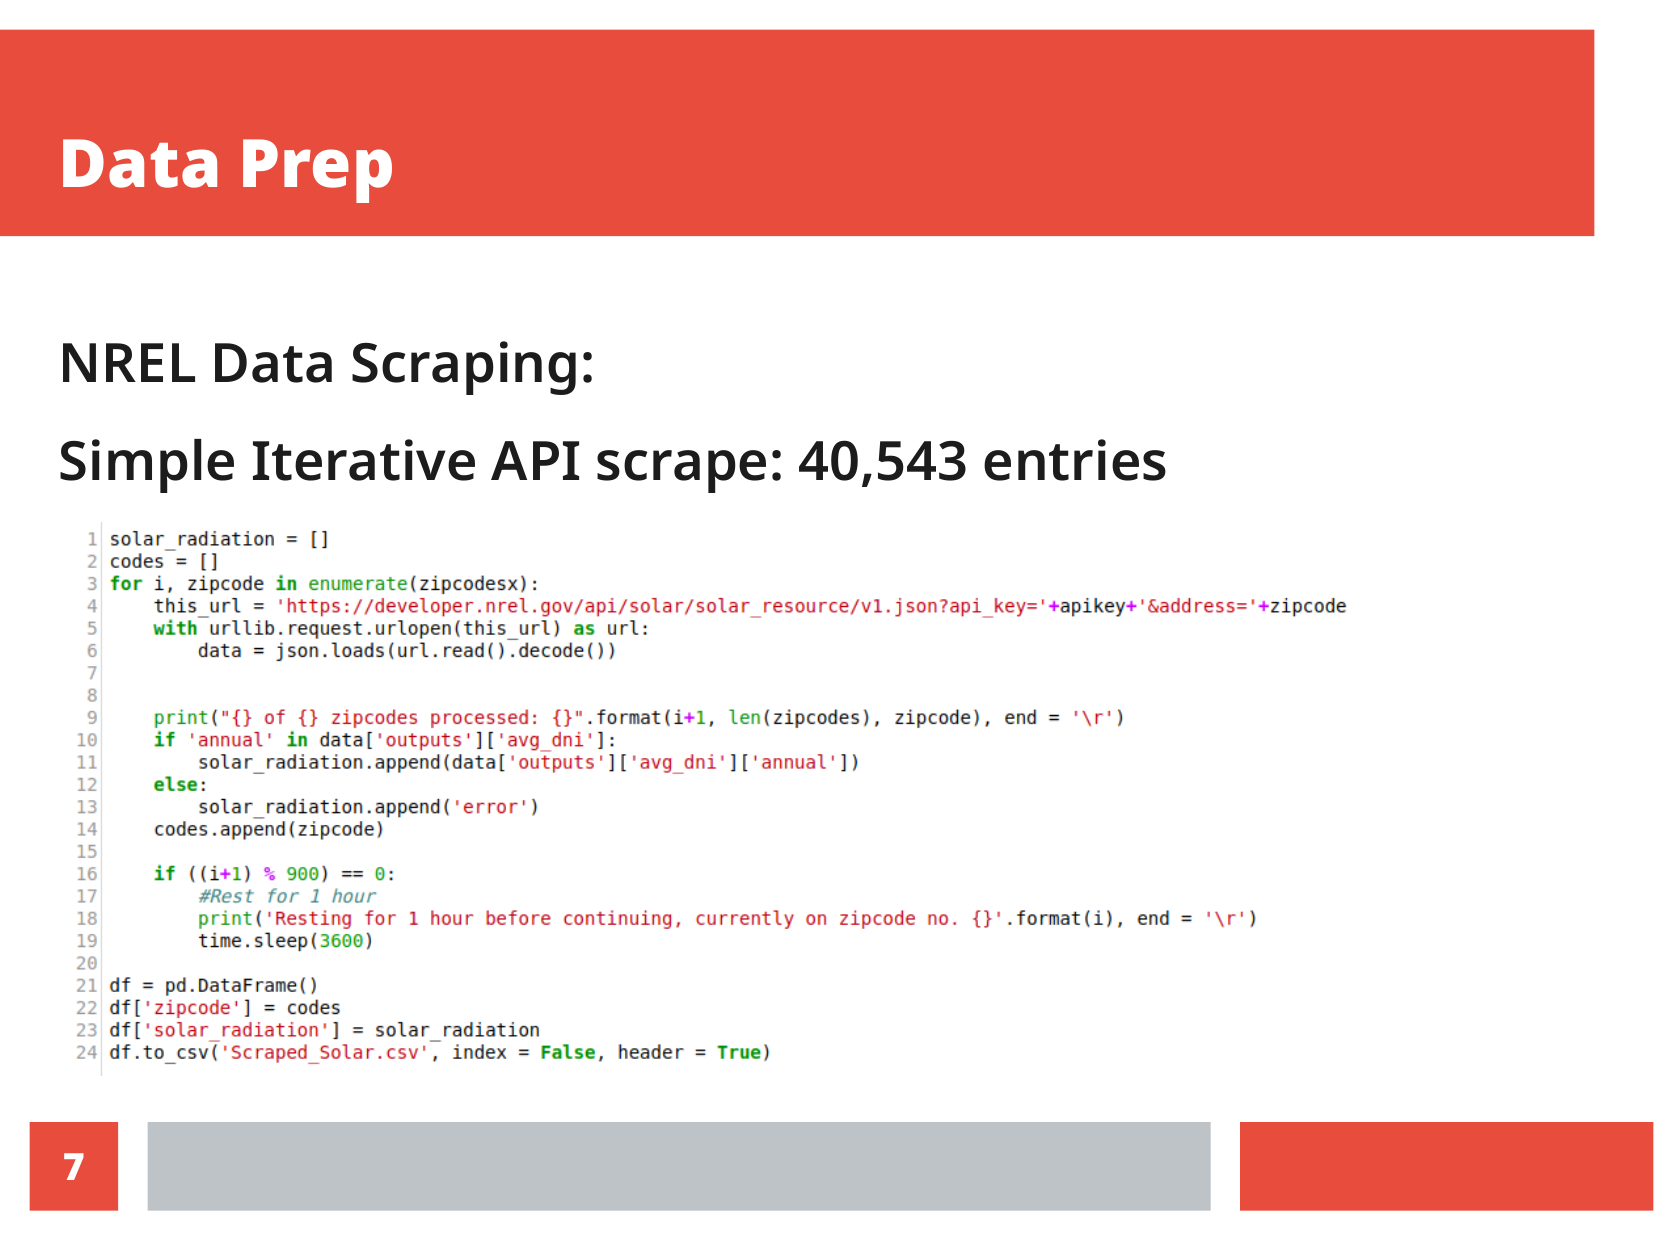

# Data Prep
NREL Data Scraping:
Simple Iterative API scrape: 40,543 entries
7